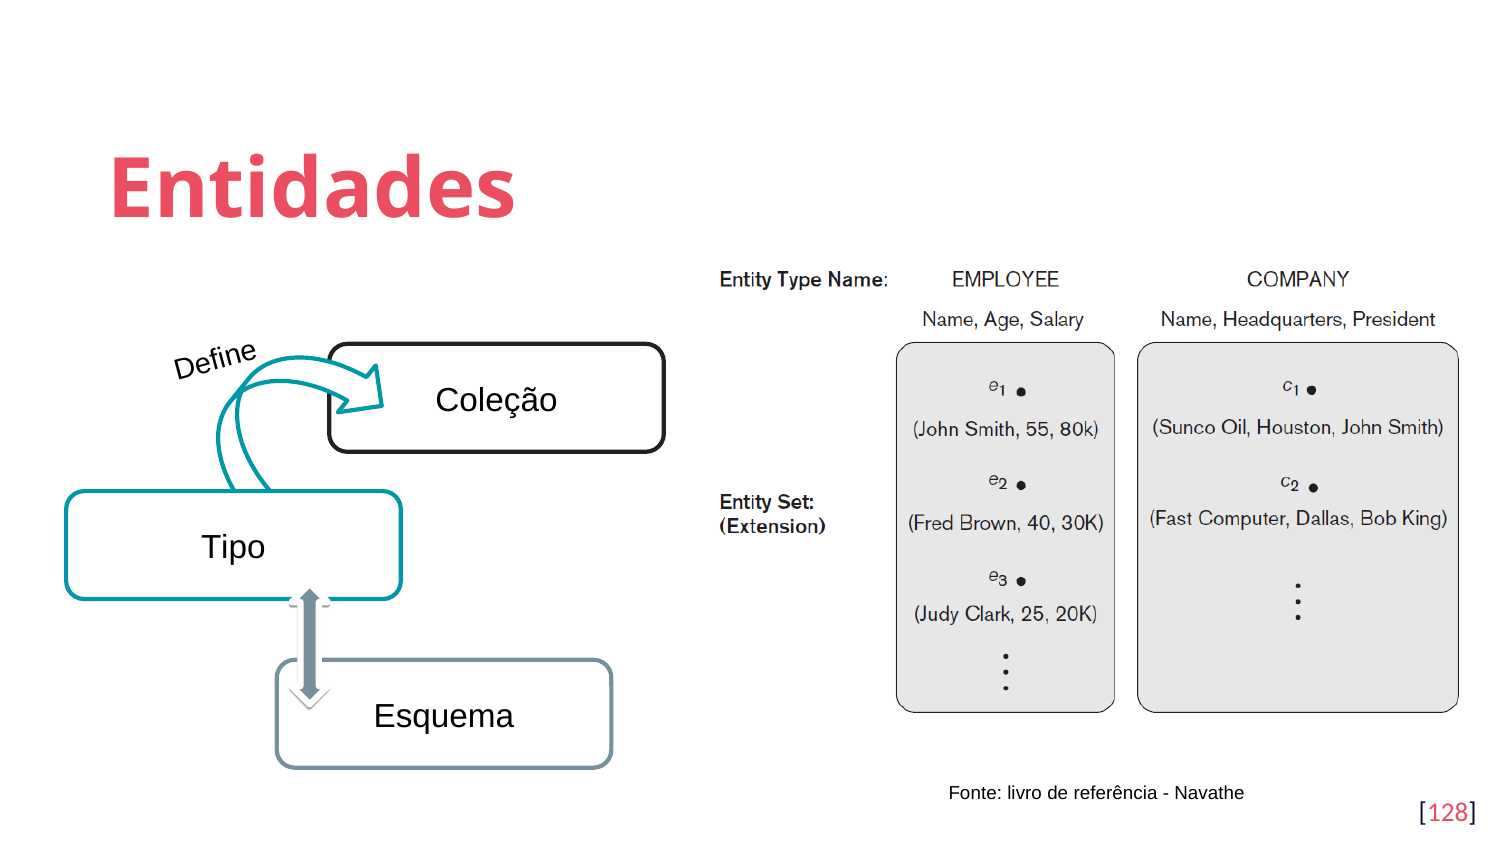

Entidades
Define
Coleção
Tipo
Esquema
Fonte: livro de referência - Navathe